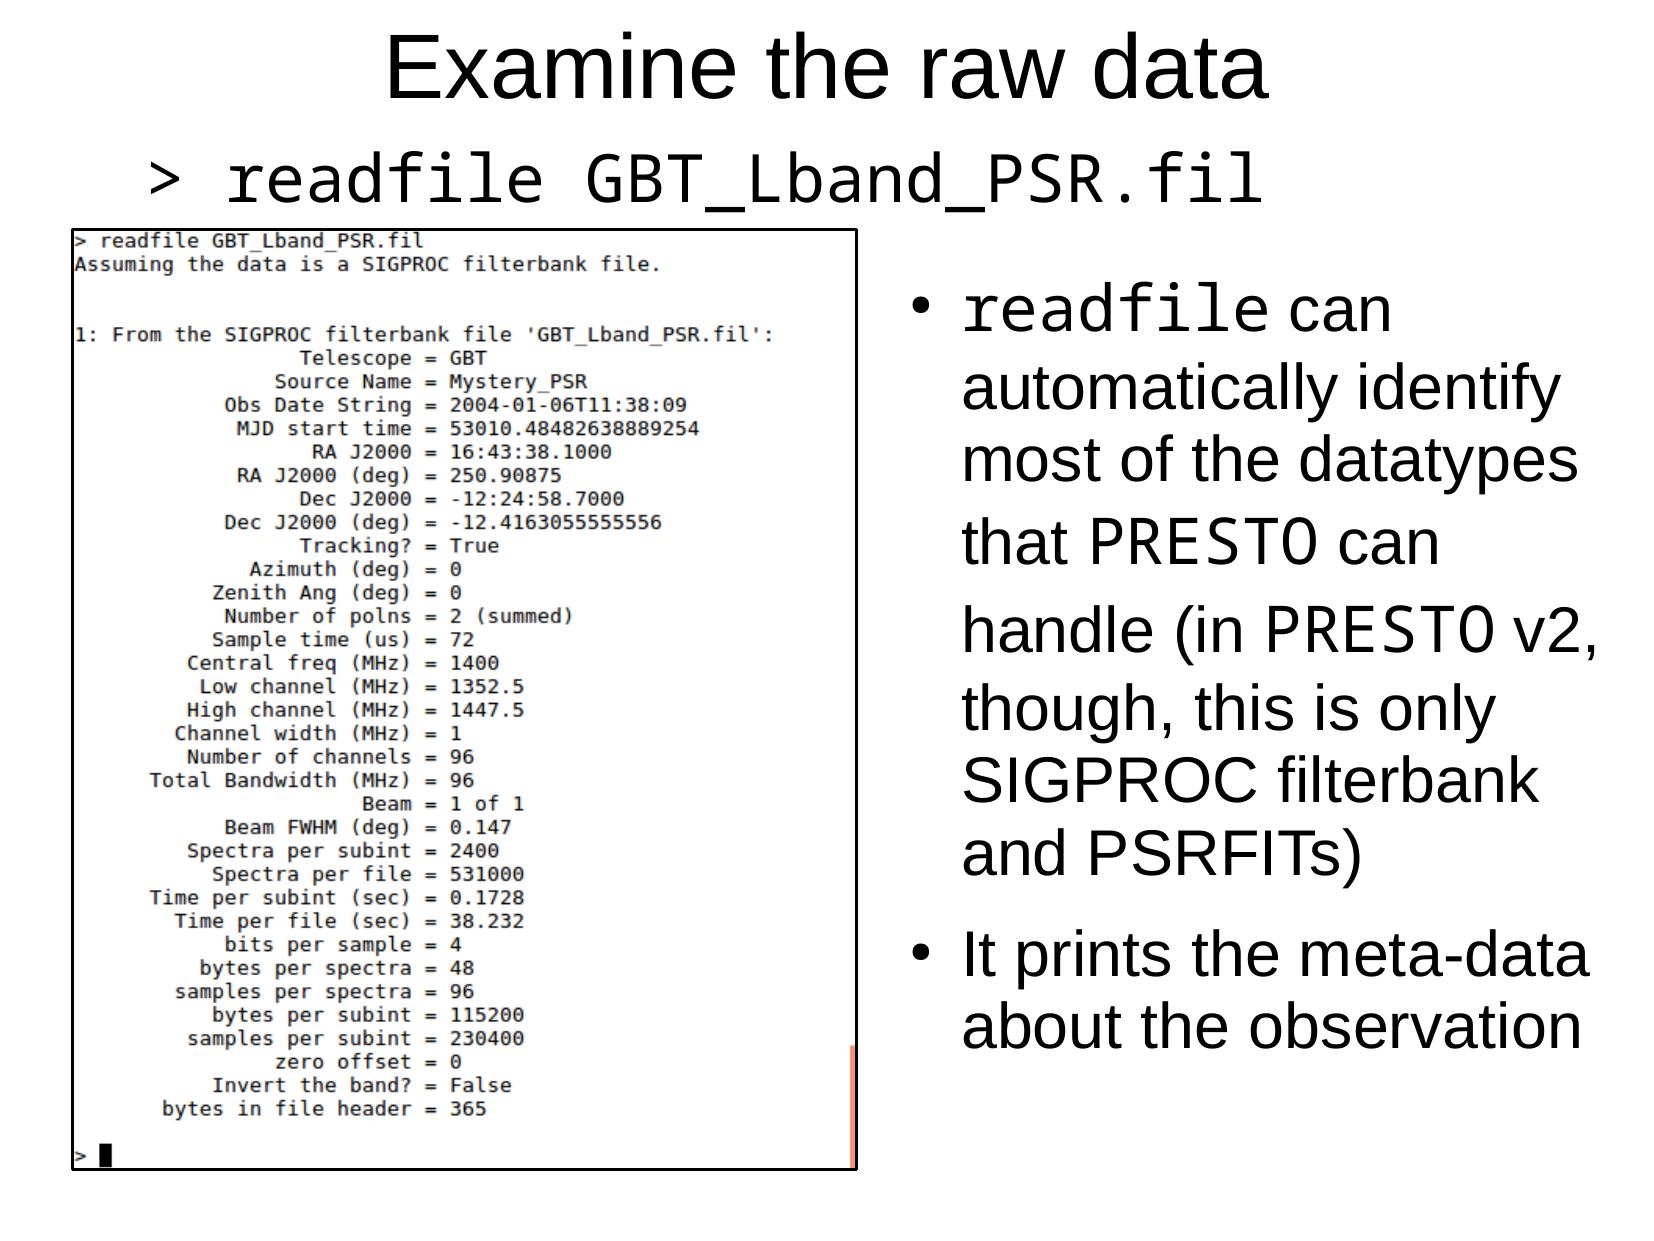

# Examine the raw data
> readfile GBT_Lband_PSR.fil
readfile can automatically identify most of the datatypes that PRESTO can handle (in PRESTO v2, though, this is only SIGPROC filterbank and PSRFITs)
It prints the meta-data about the observation